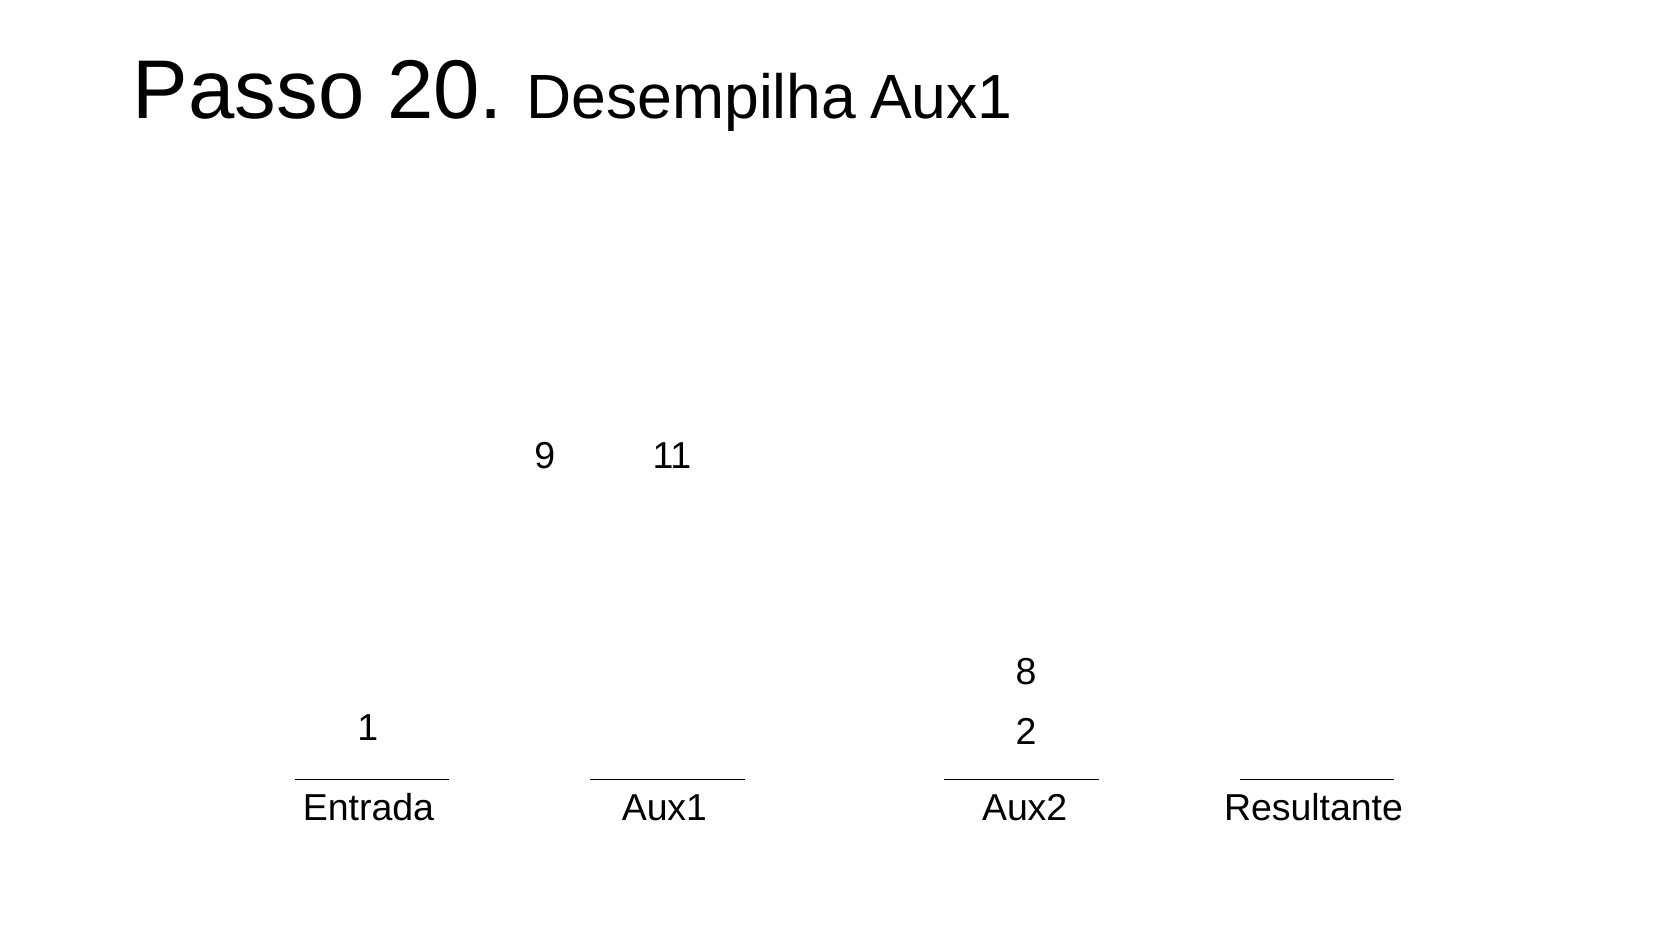

Passo 20. Desempilha Aux1
9
11
8
1
2
Entrada
Aux1
Aux2
Resultante